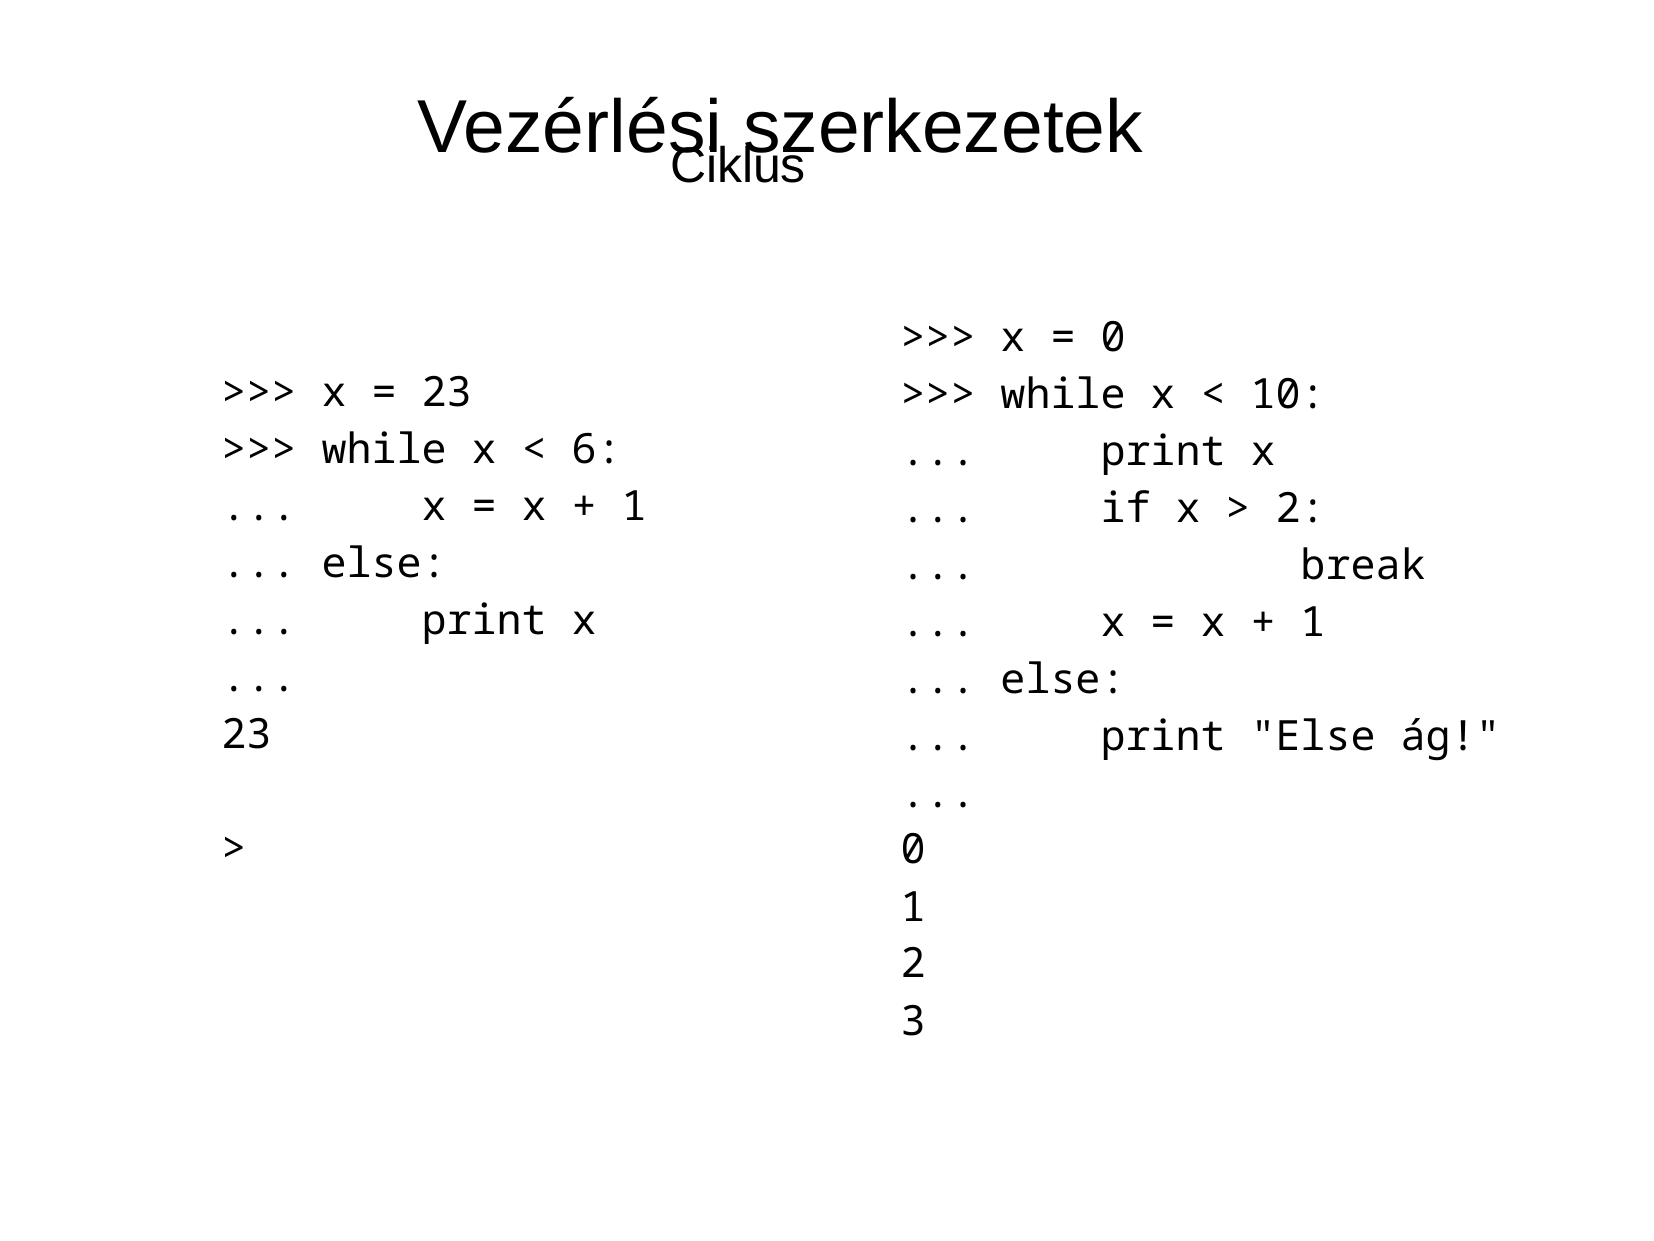

Vezérlési szerkezetek
Ciklus
>>> x = 0
>>> while x < 10:
... print x
... if x > 2:
... break
... x = x + 1
... else:
... print "Else ág!"
...
0
1
2
3
>>> x = 23
>>> while x < 6:
... x = x + 1
... else:
... print x
...
23
>